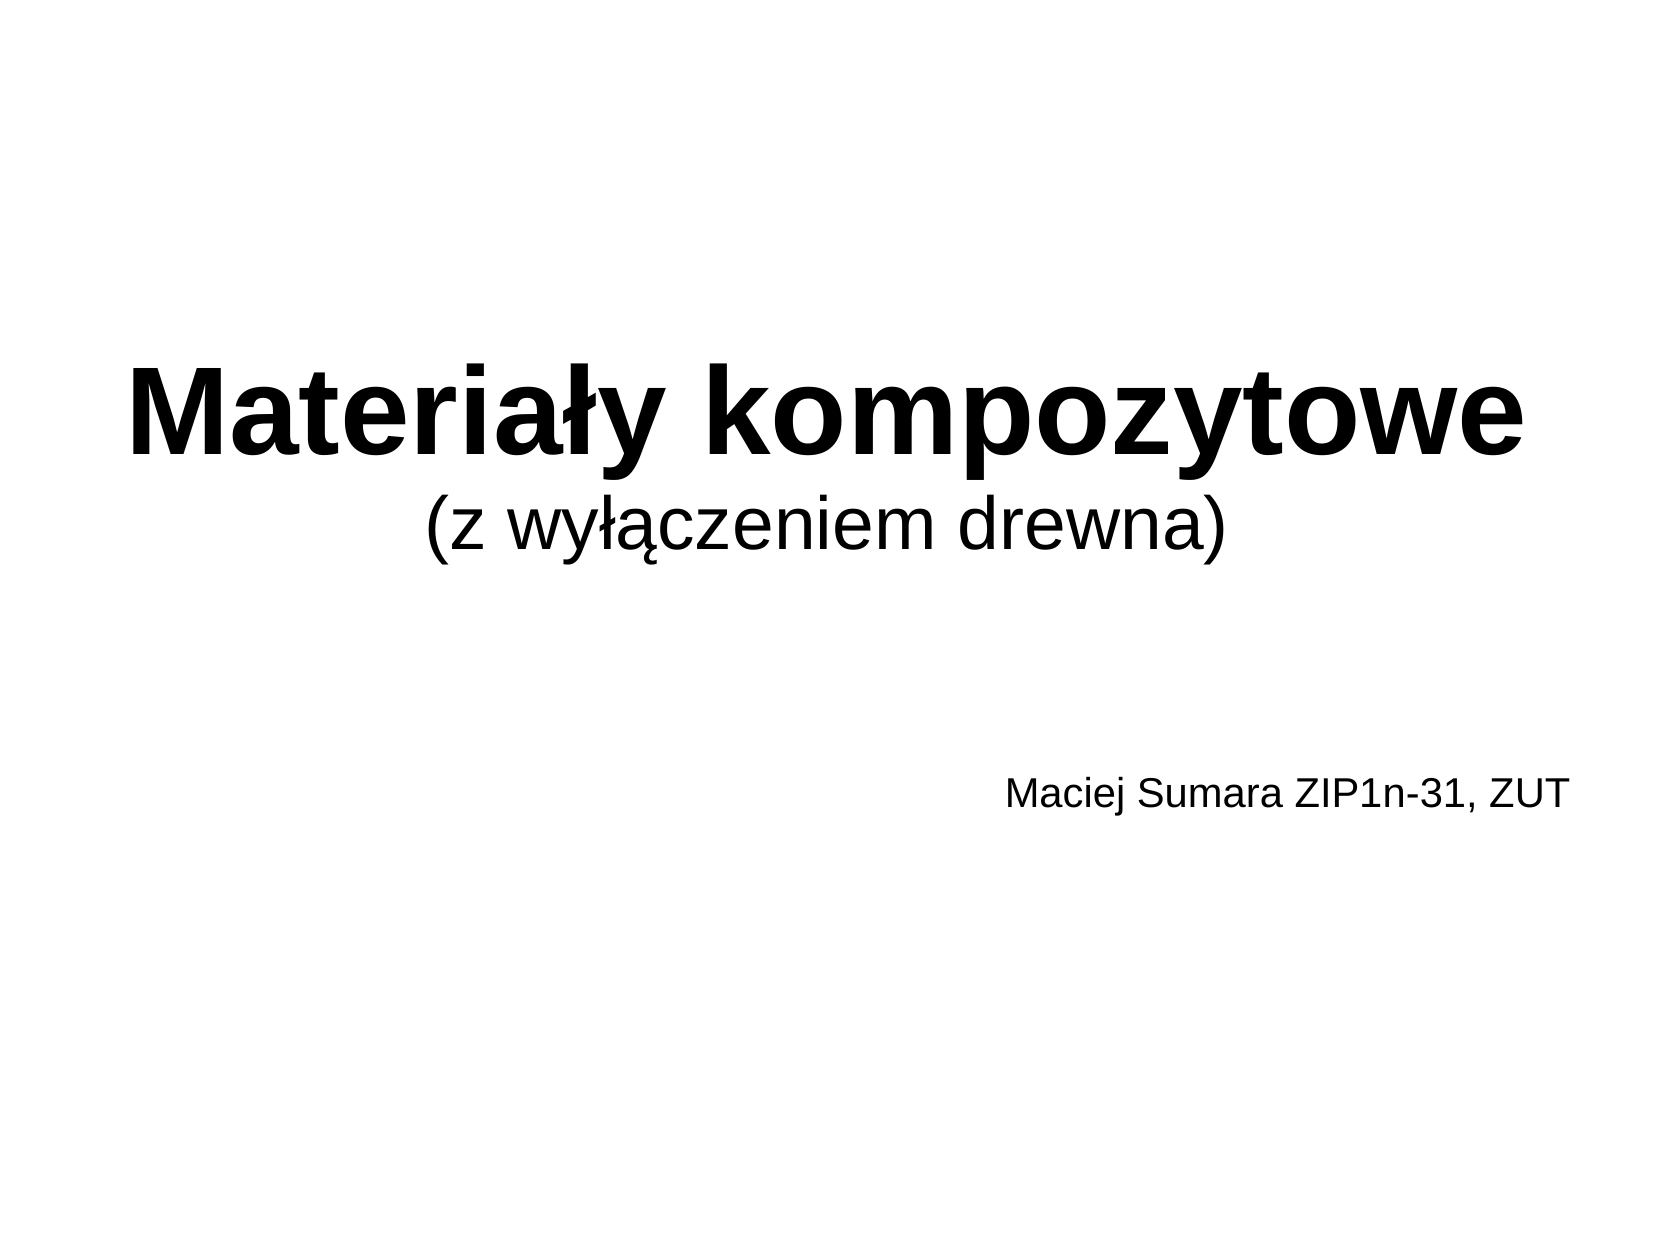

# Materiały kompozytowe
(z wyłączeniem drewna)
Maciej Sumara ZIP1n-31, ZUT